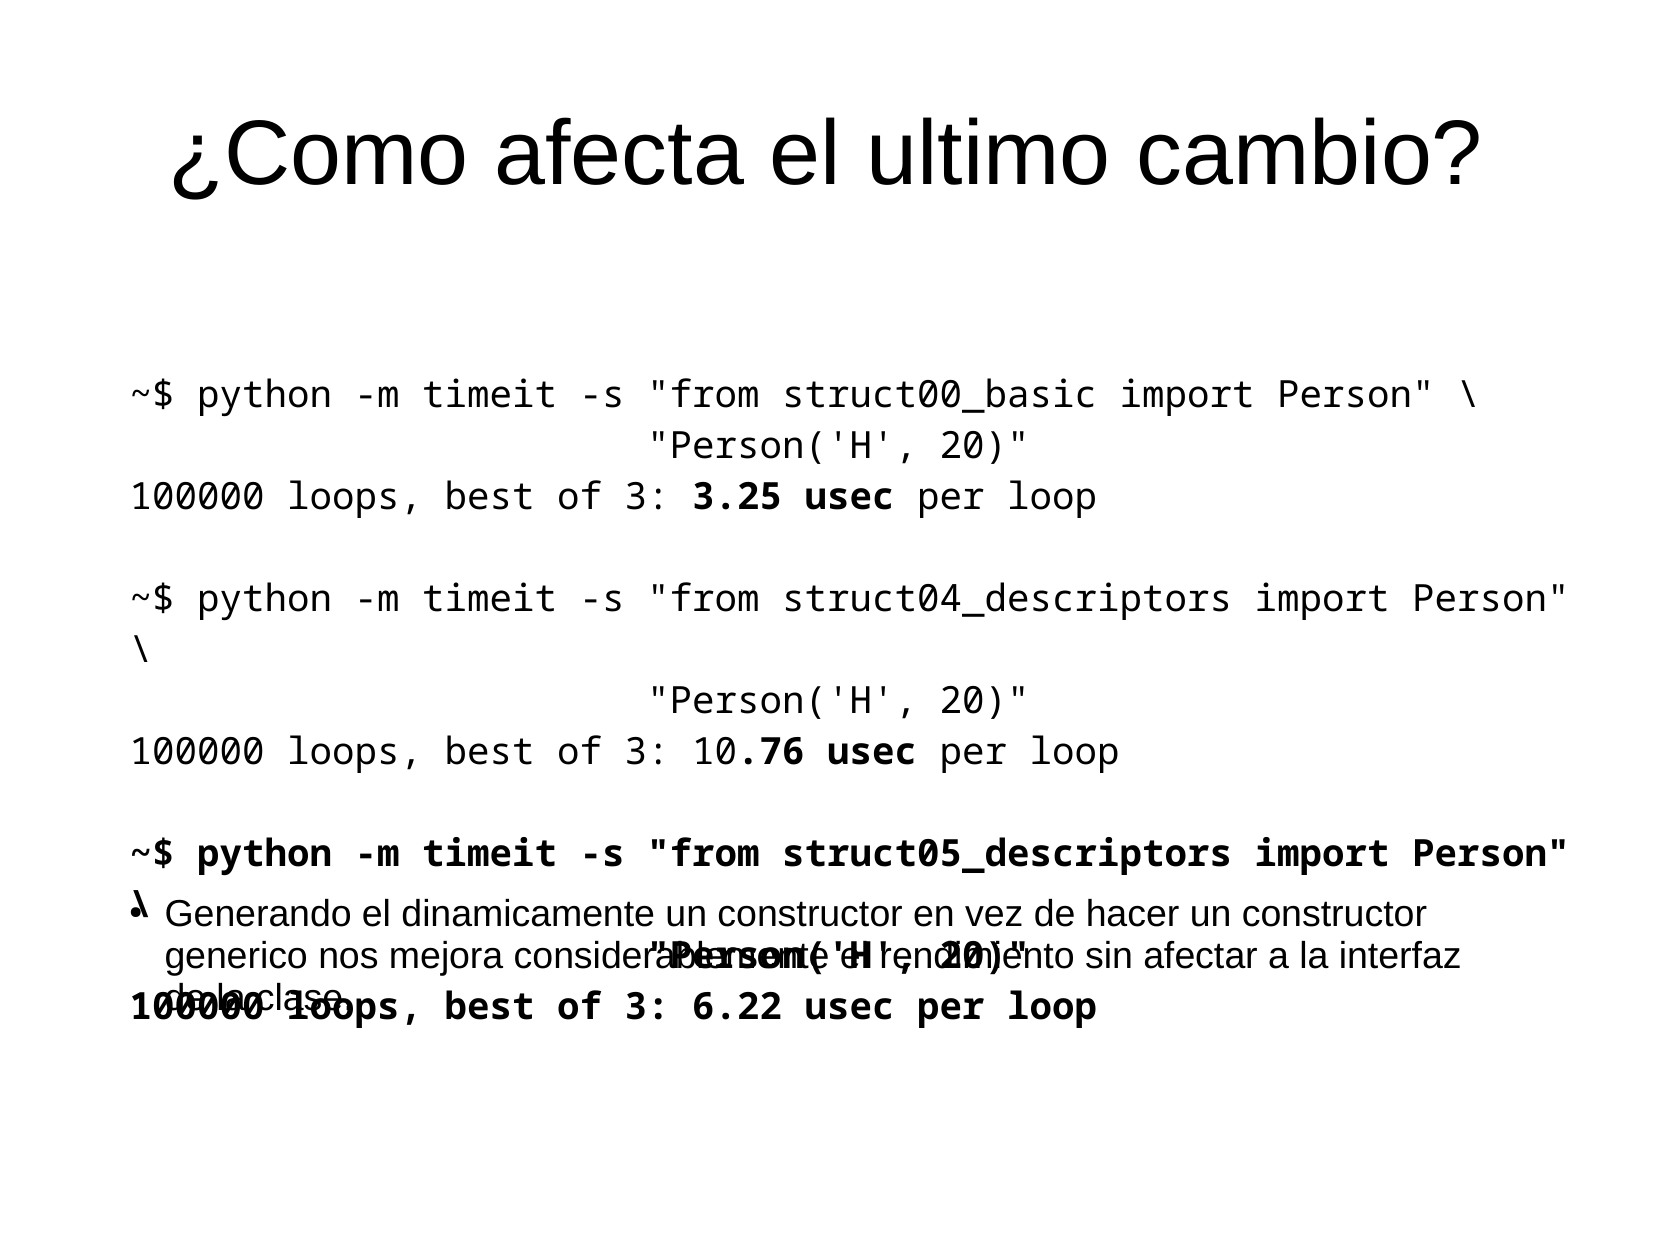

# ¿Como afecta el ultimo cambio?
~$ python -m timeit -s "from struct00_basic import Person" \
 "Person('H', 20)"
100000 loops, best of 3: 3.25 usec per loop
~$ python -m timeit -s "from struct04_descriptors import Person" \
 "Person('H', 20)"
100000 loops, best of 3: 10.76 usec per loop
~$ python -m timeit -s "from struct05_descriptors import Person" \
 "Person('H', 20)"
100000 loops, best of 3: 6.22 usec per loop
Generando el dinamicamente un constructor en vez de hacer un constructor
generico nos mejora considerablemente el rendimiento sin afectar a la interfaz
de la clase.